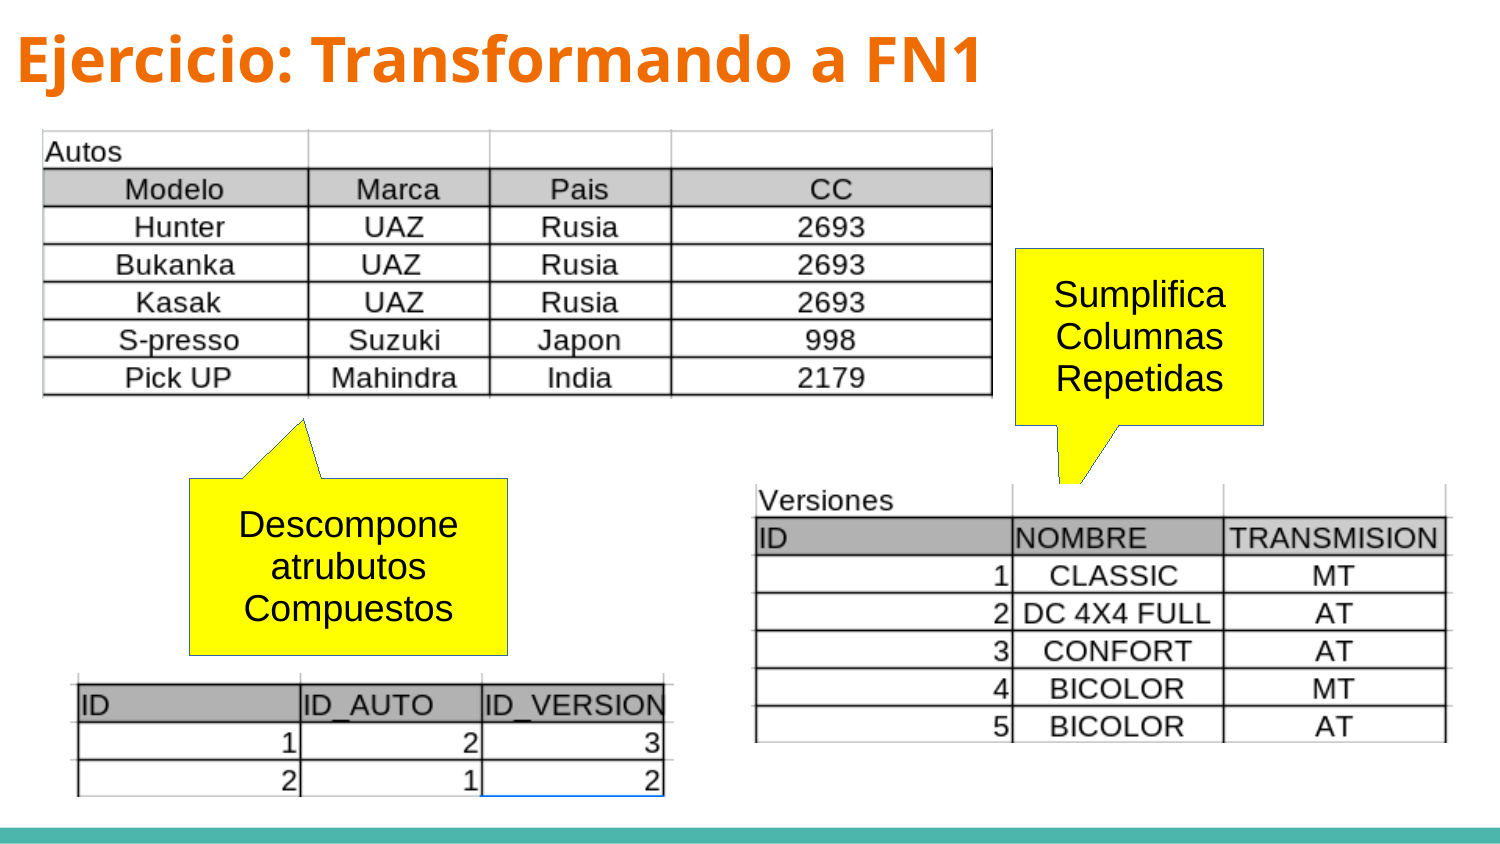

# Ejercicio: Transformando a FN1
Sumplifica Columnas Repetidas
Descompone atrubutos Compuestos